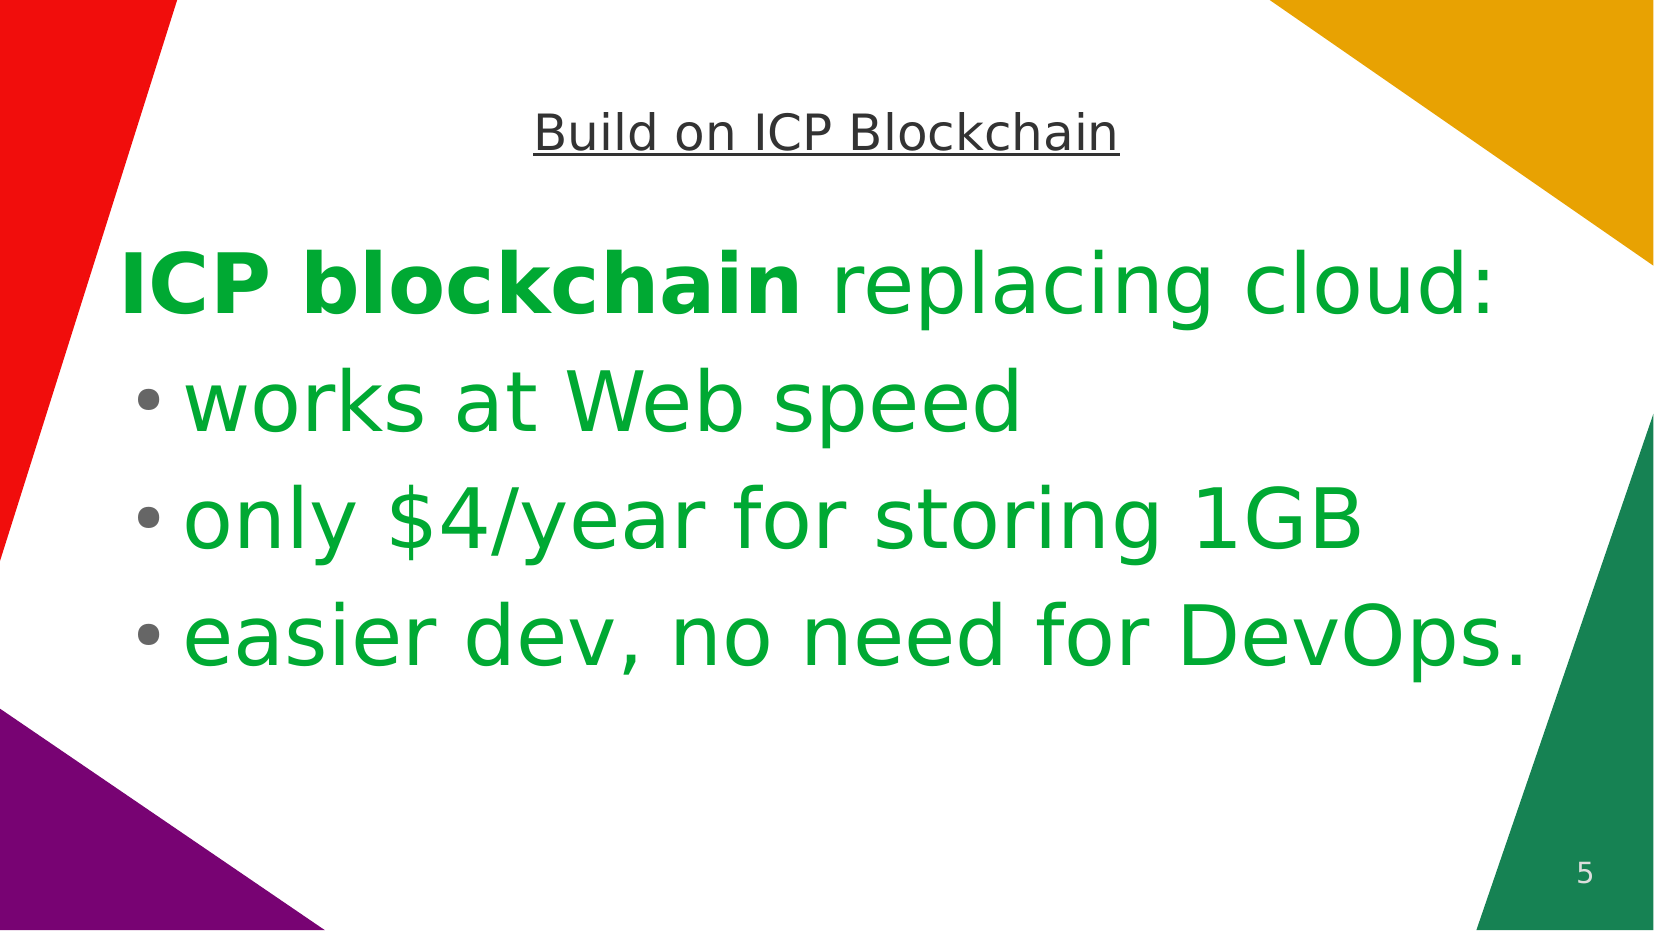

# Build on ICP Blockchain
ICP blockchain replacing cloud:
works at Web speed
only $4/year for storing 1GB
easier dev, no need for DevOps.
5